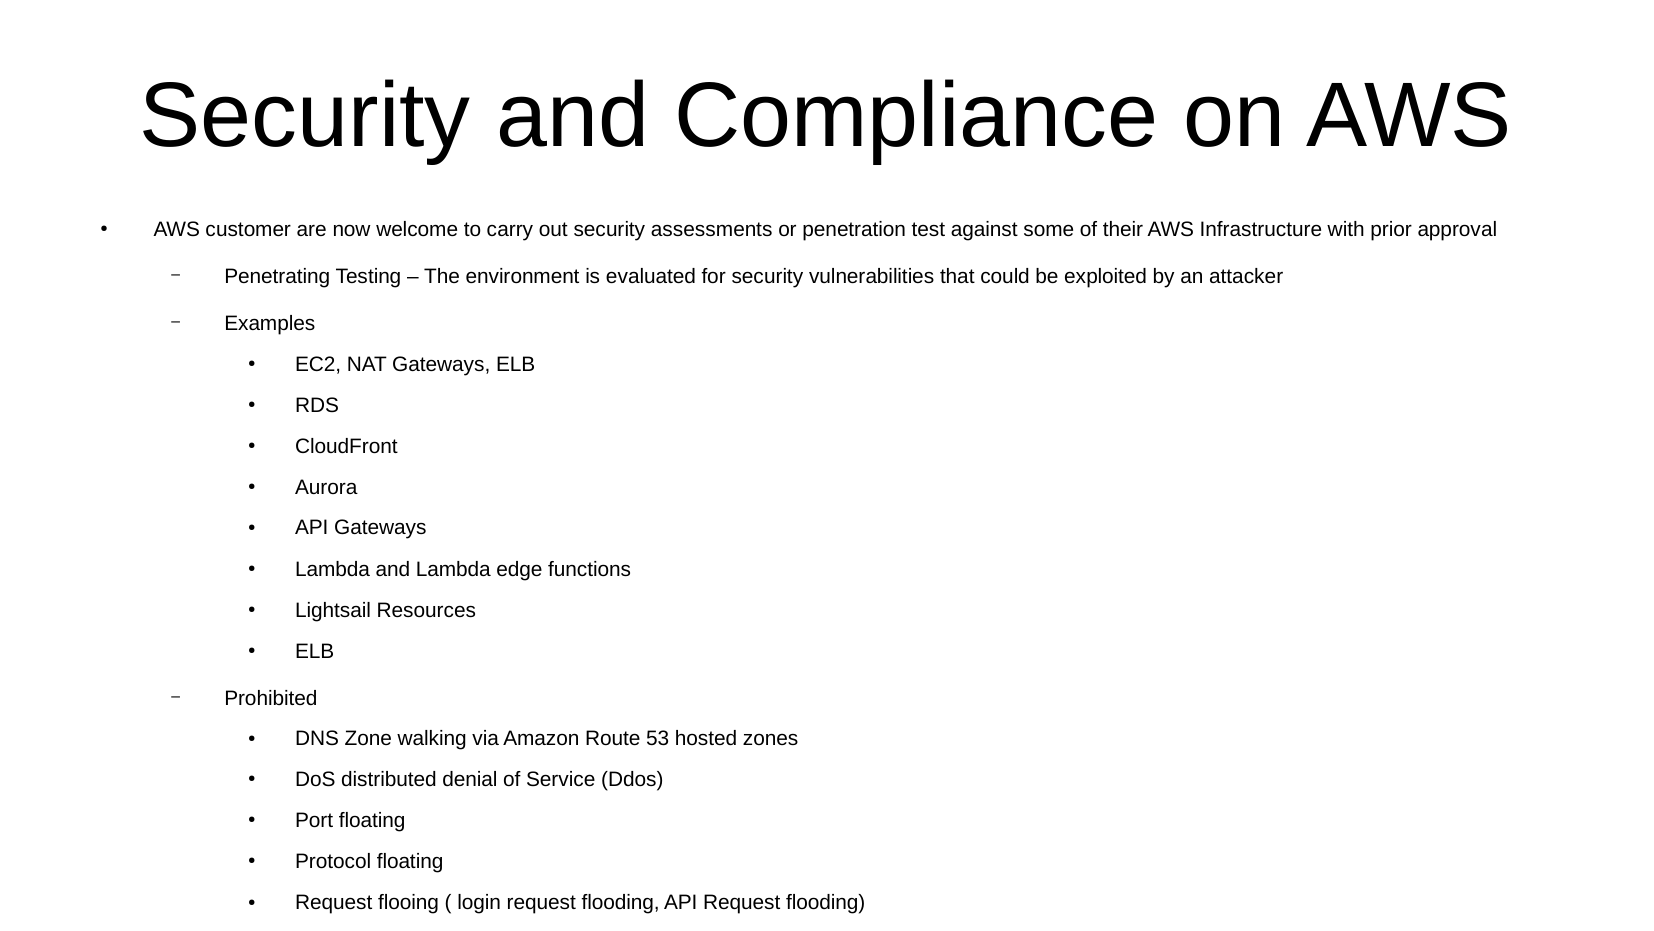

# Security and Compliance on AWS
AWS customer are now welcome to carry out security assessments or penetration test against some of their AWS Infrastructure with prior approval
Penetrating Testing – The environment is evaluated for security vulnerabilities that could be exploited by an attacker
Examples
EC2, NAT Gateways, ELB
RDS
CloudFront
Aurora
API Gateways
Lambda and Lambda edge functions
Lightsail Resources
ELB
Prohibited
DNS Zone walking via Amazon Route 53 hosted zones
DoS distributed denial of Service (Ddos)
Port floating
Protocol floating
Request flooing ( login request flooding, API Request flooding)